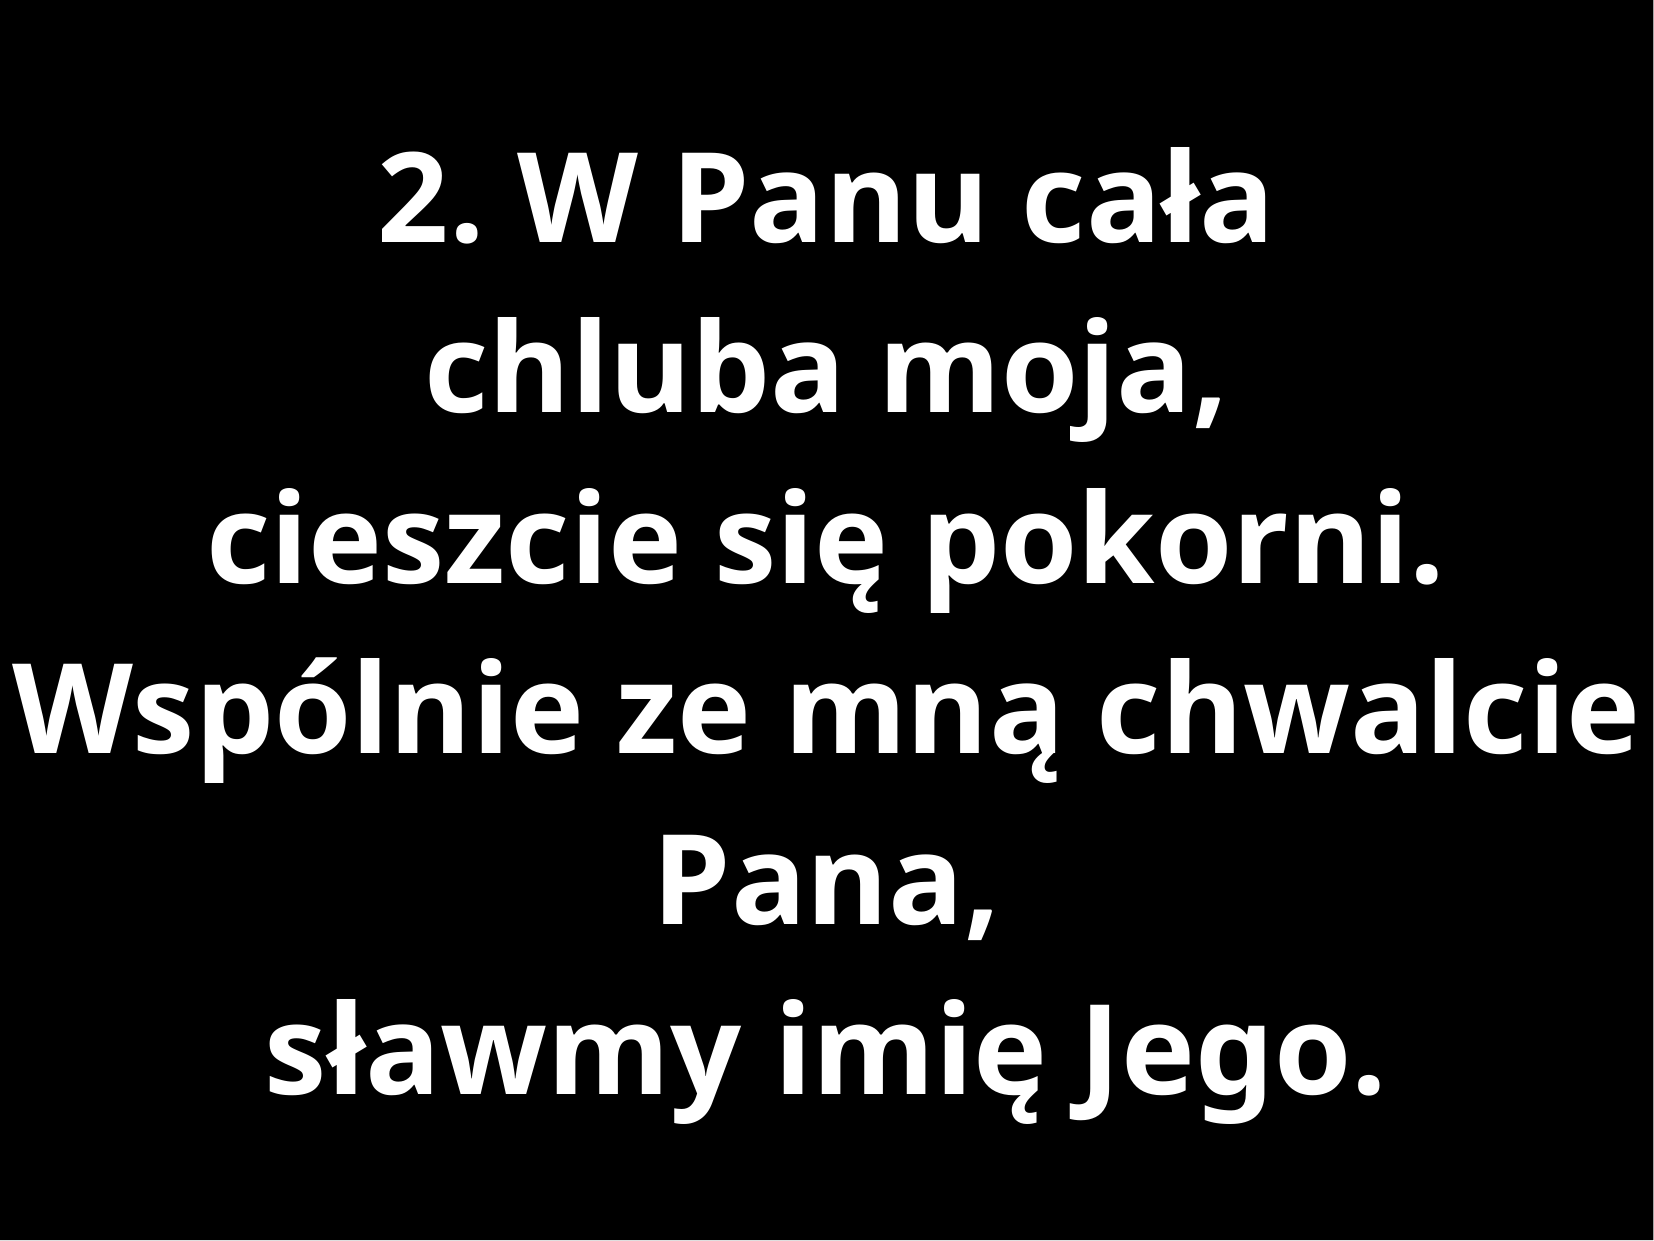

# 2. W Panu cała chluba moja, cieszcie się pokorni. Wspólnie ze mną chwalcie Pana, sławmy imię Jego.